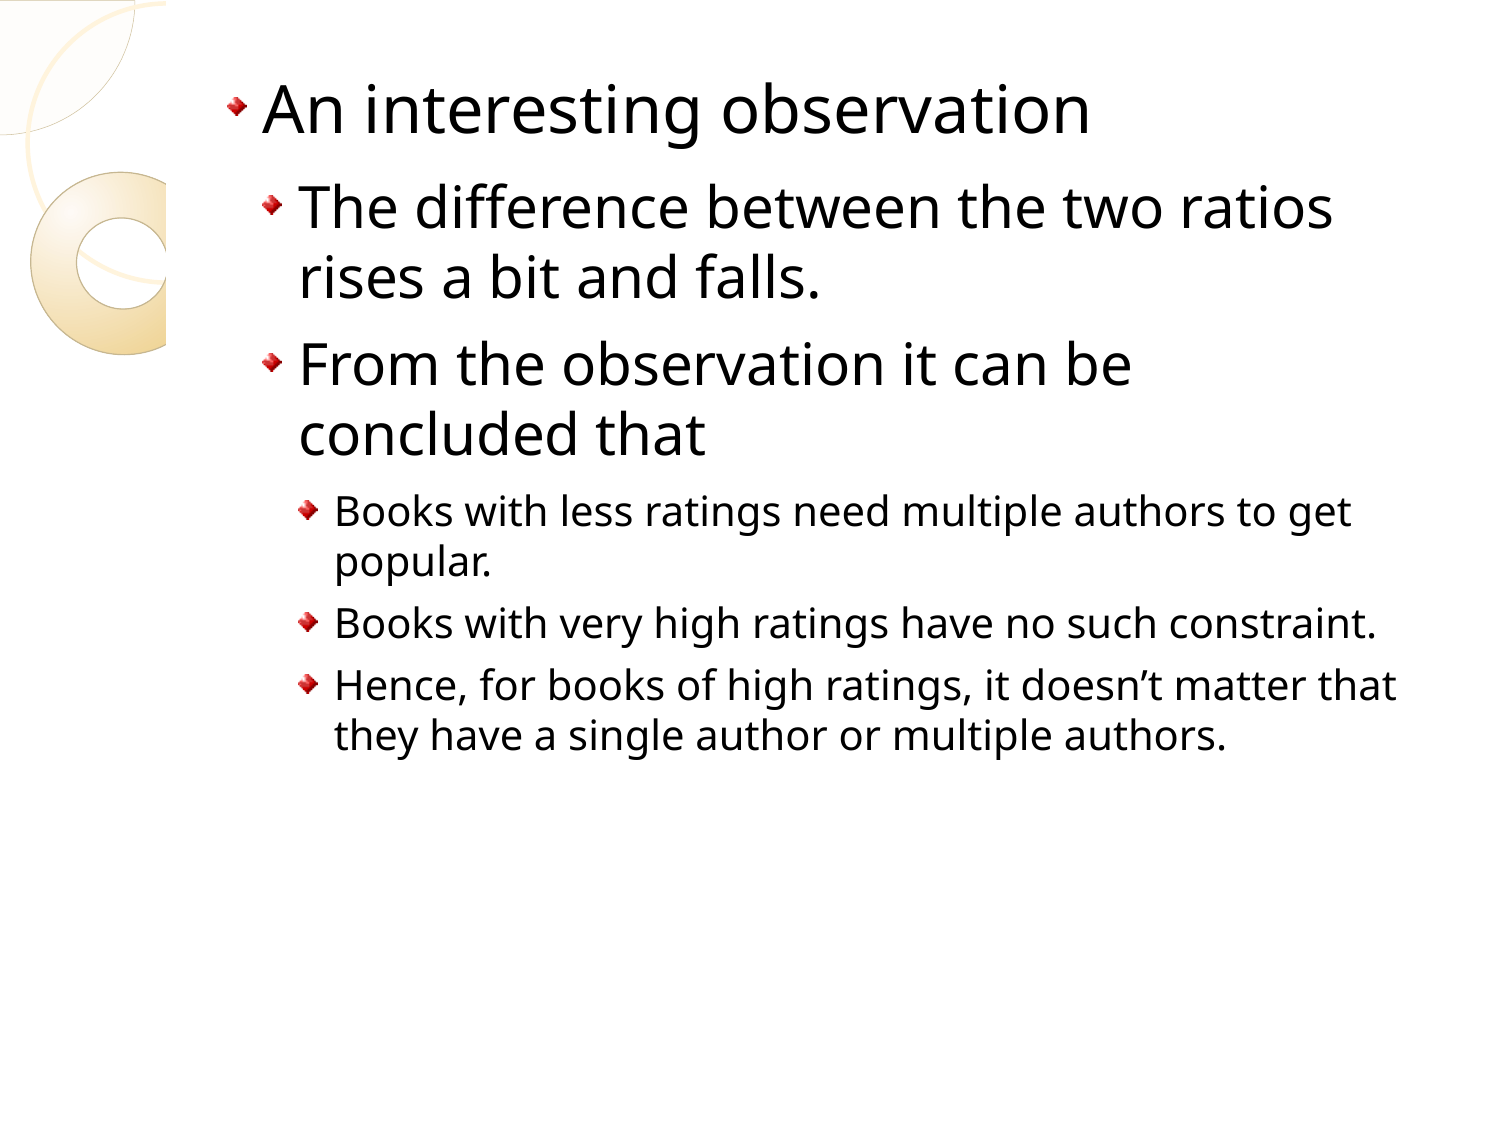

# An interesting observation
The difference between the two ratios rises a bit and falls.
From the observation it can be concluded that
Books with less ratings need multiple authors to get popular.
Books with very high ratings have no such constraint.
Hence, for books of high ratings, it doesn’t matter that they have a single author or multiple authors.